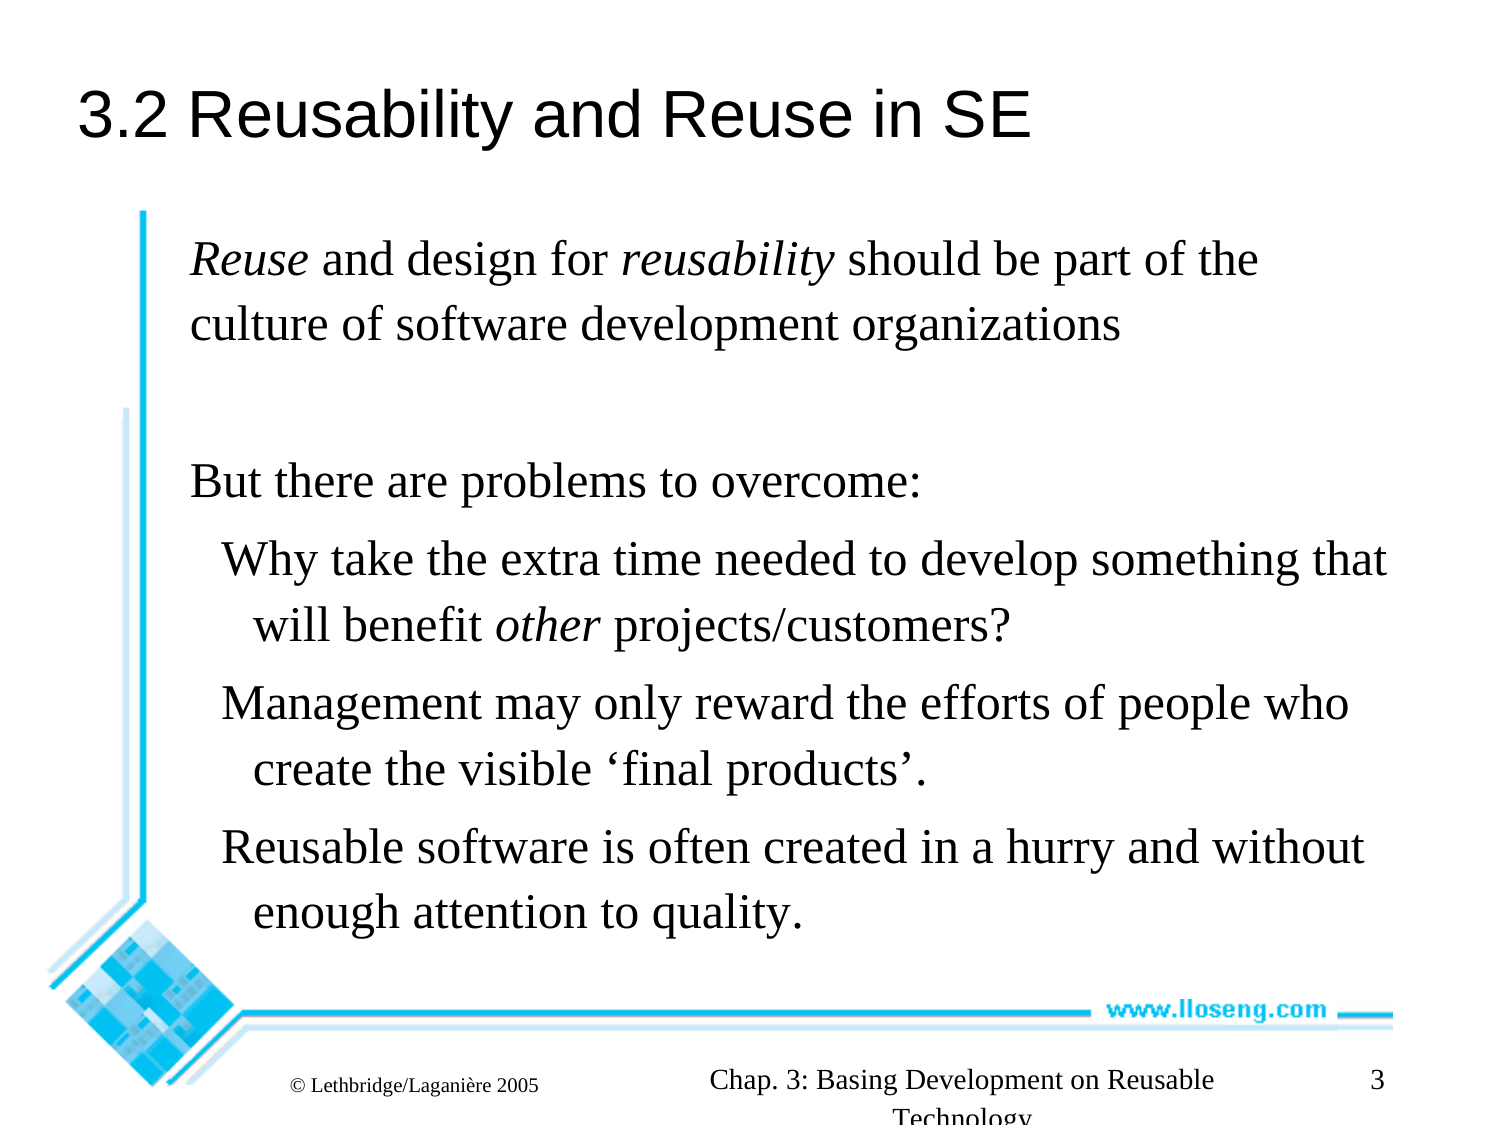

# 3.2 Reusability and Reuse in SE
Reuse and design for reusability should be part of the culture of software development organizations
But there are problems to overcome:
Why take the extra time needed to develop something that will benefit other projects/customers?
Management may only reward the efforts of people who create the visible ‘final products’.
Reusable software is often created in a hurry and without enough attention to quality.
Chap. 3: Basing Development on Reusable Technology
© Lethbridge/Laganière 2005